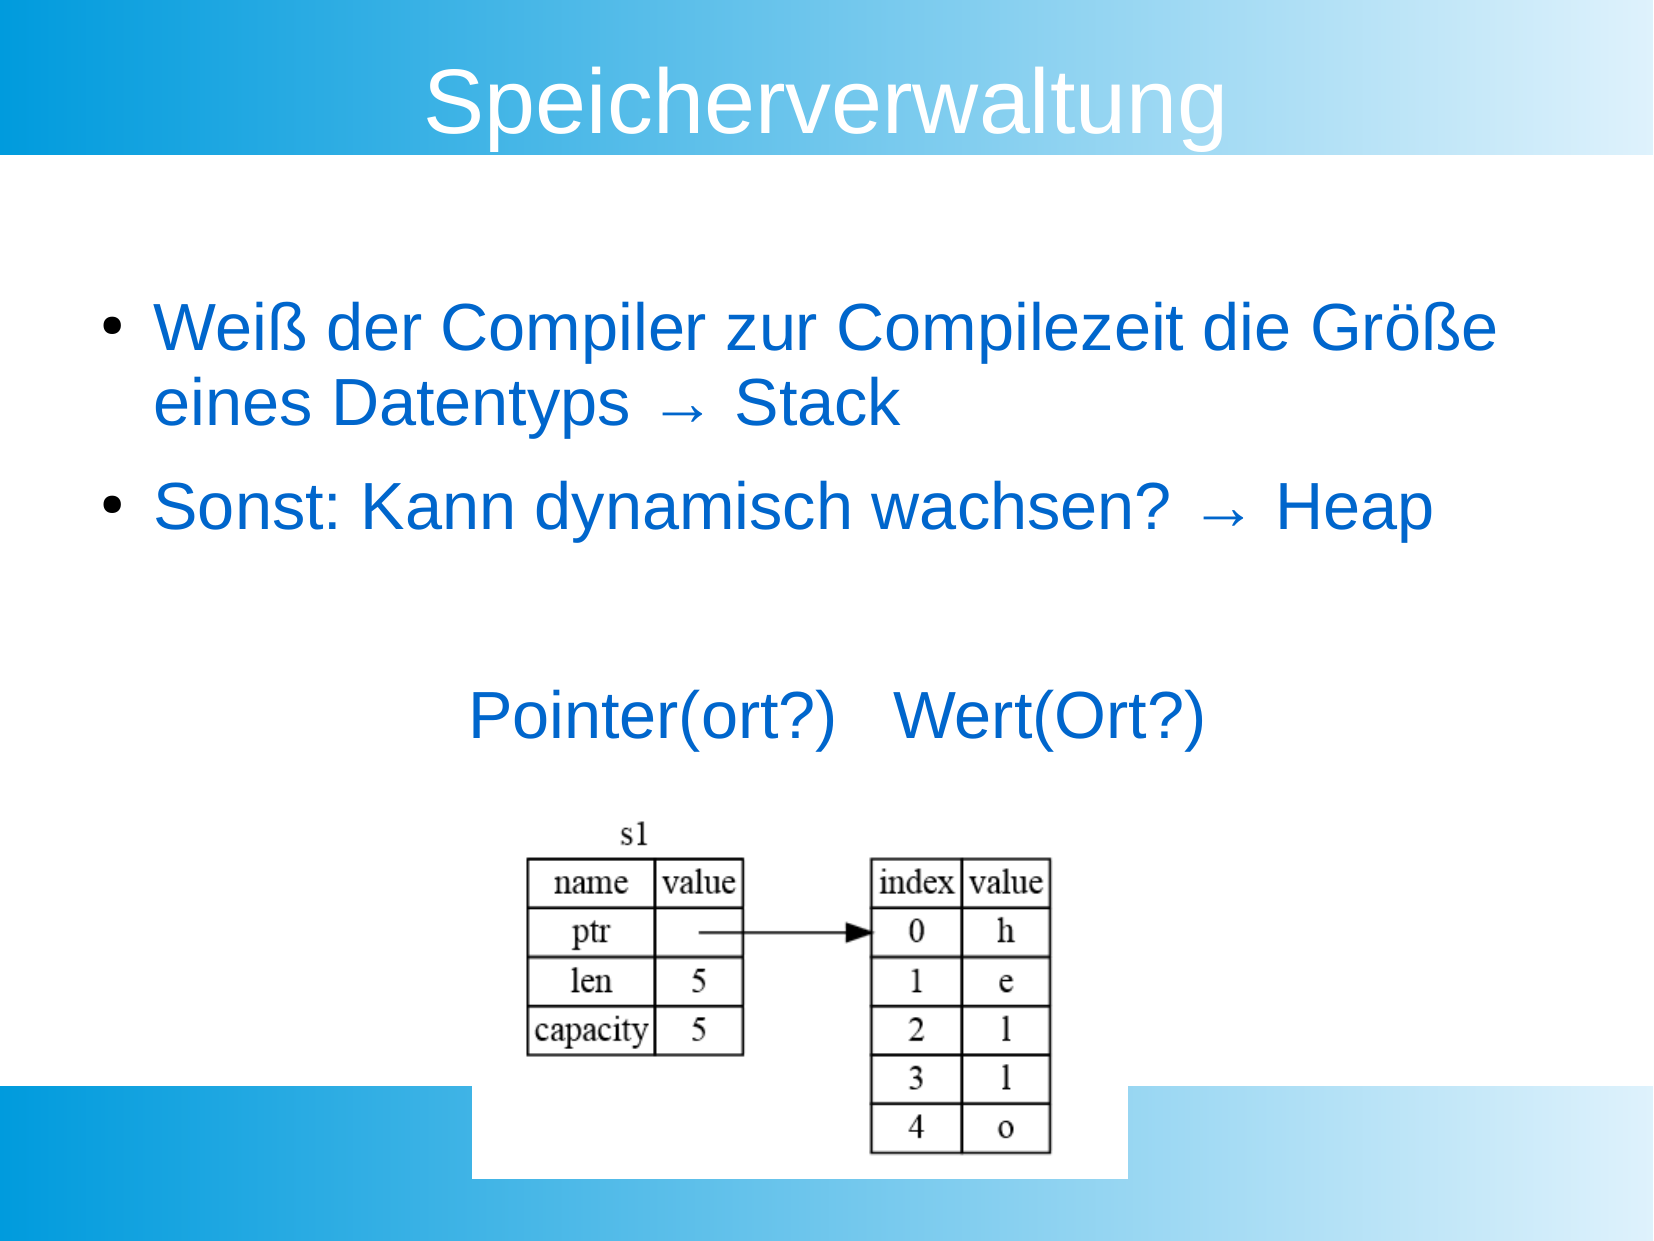

# Speicherverwaltung
Weiß der Compiler zur Compilezeit die Größe eines Datentyps → Stack
Sonst: Kann dynamisch wachsen? → Heap
 Pointer(ort?) Wert(Ort?)